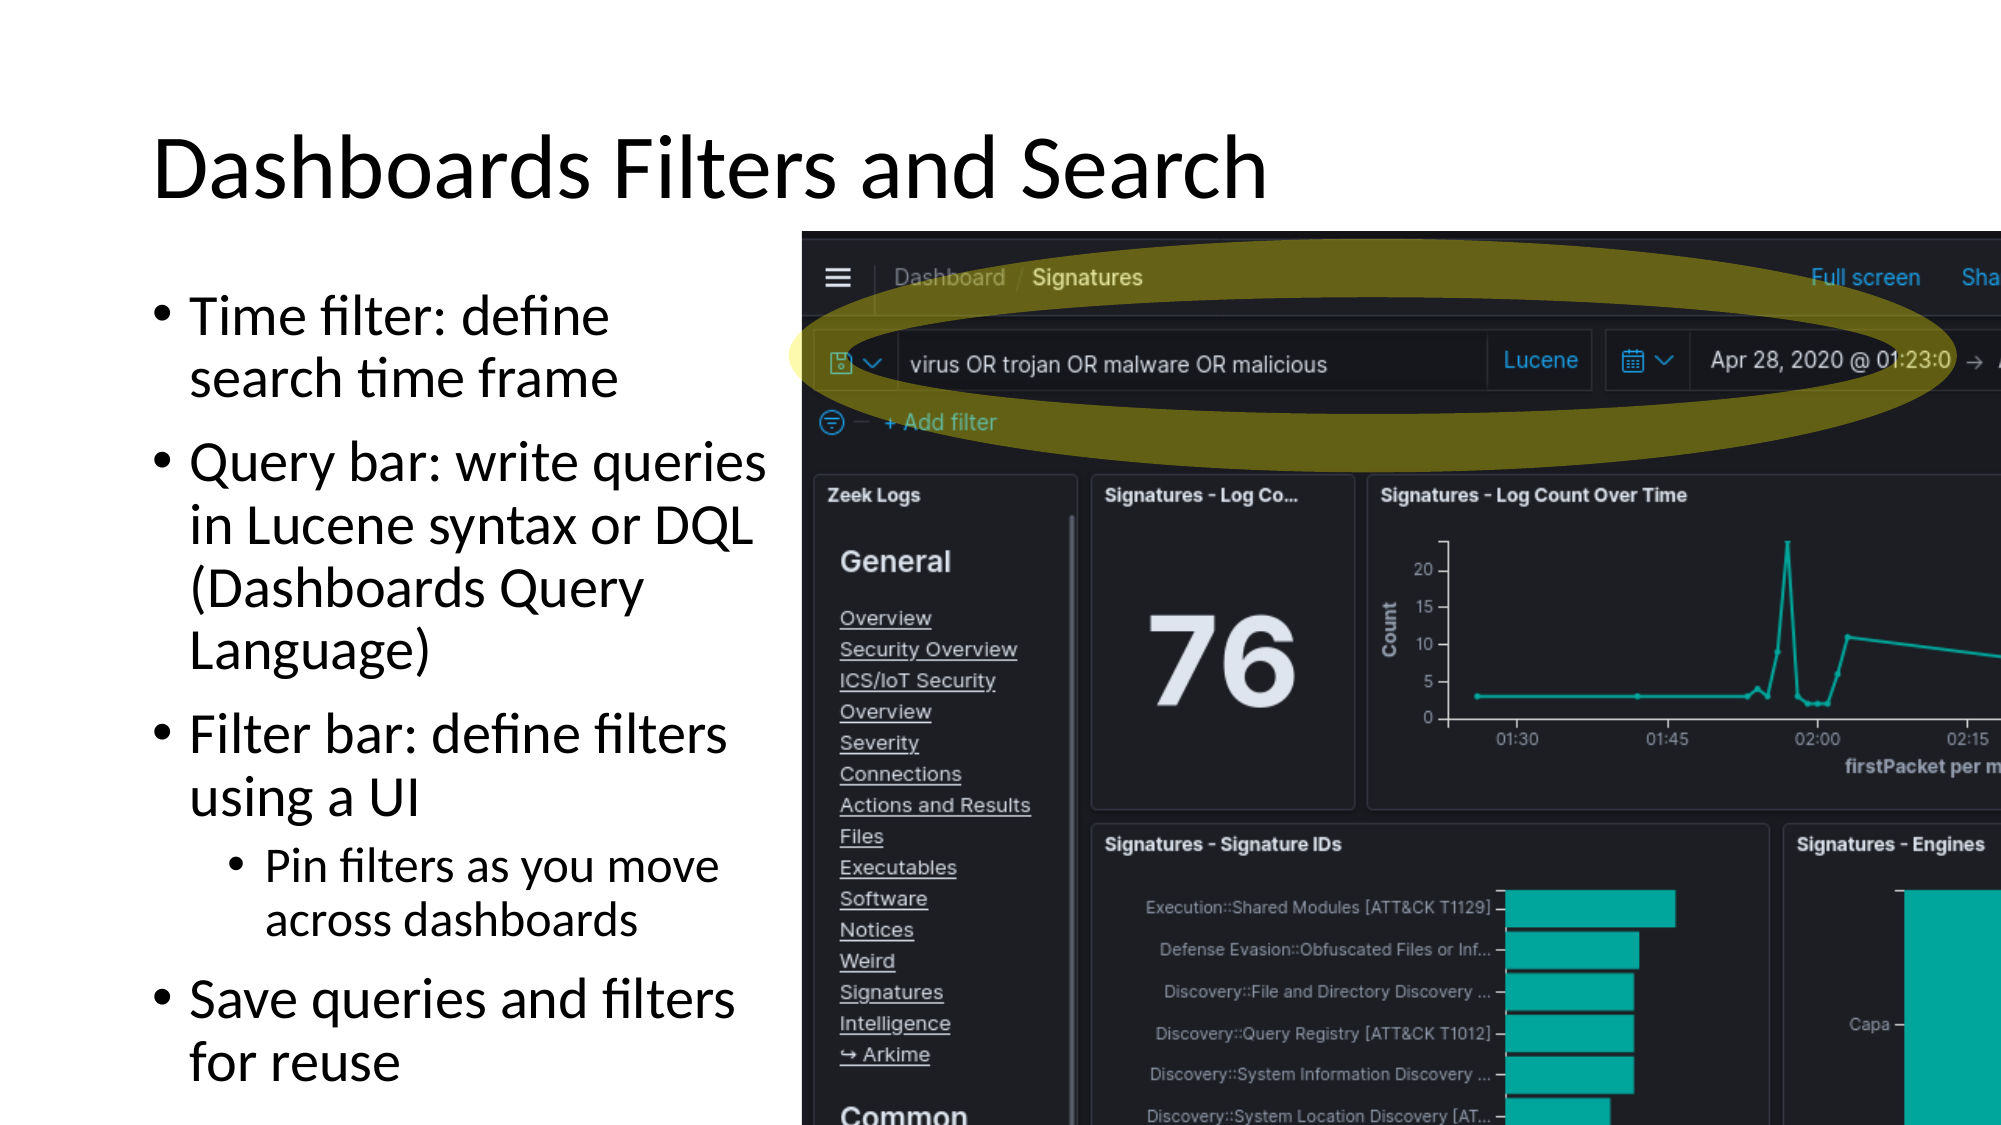

# Dashboards Filters and Search
Time filter: define search time frame
Query bar: write queries in Lucene syntax or DQL (Dashboards Query Language)
Filter bar: define filters using a UI
Pin filters as you move across dashboards
Save queries and filters for reuse